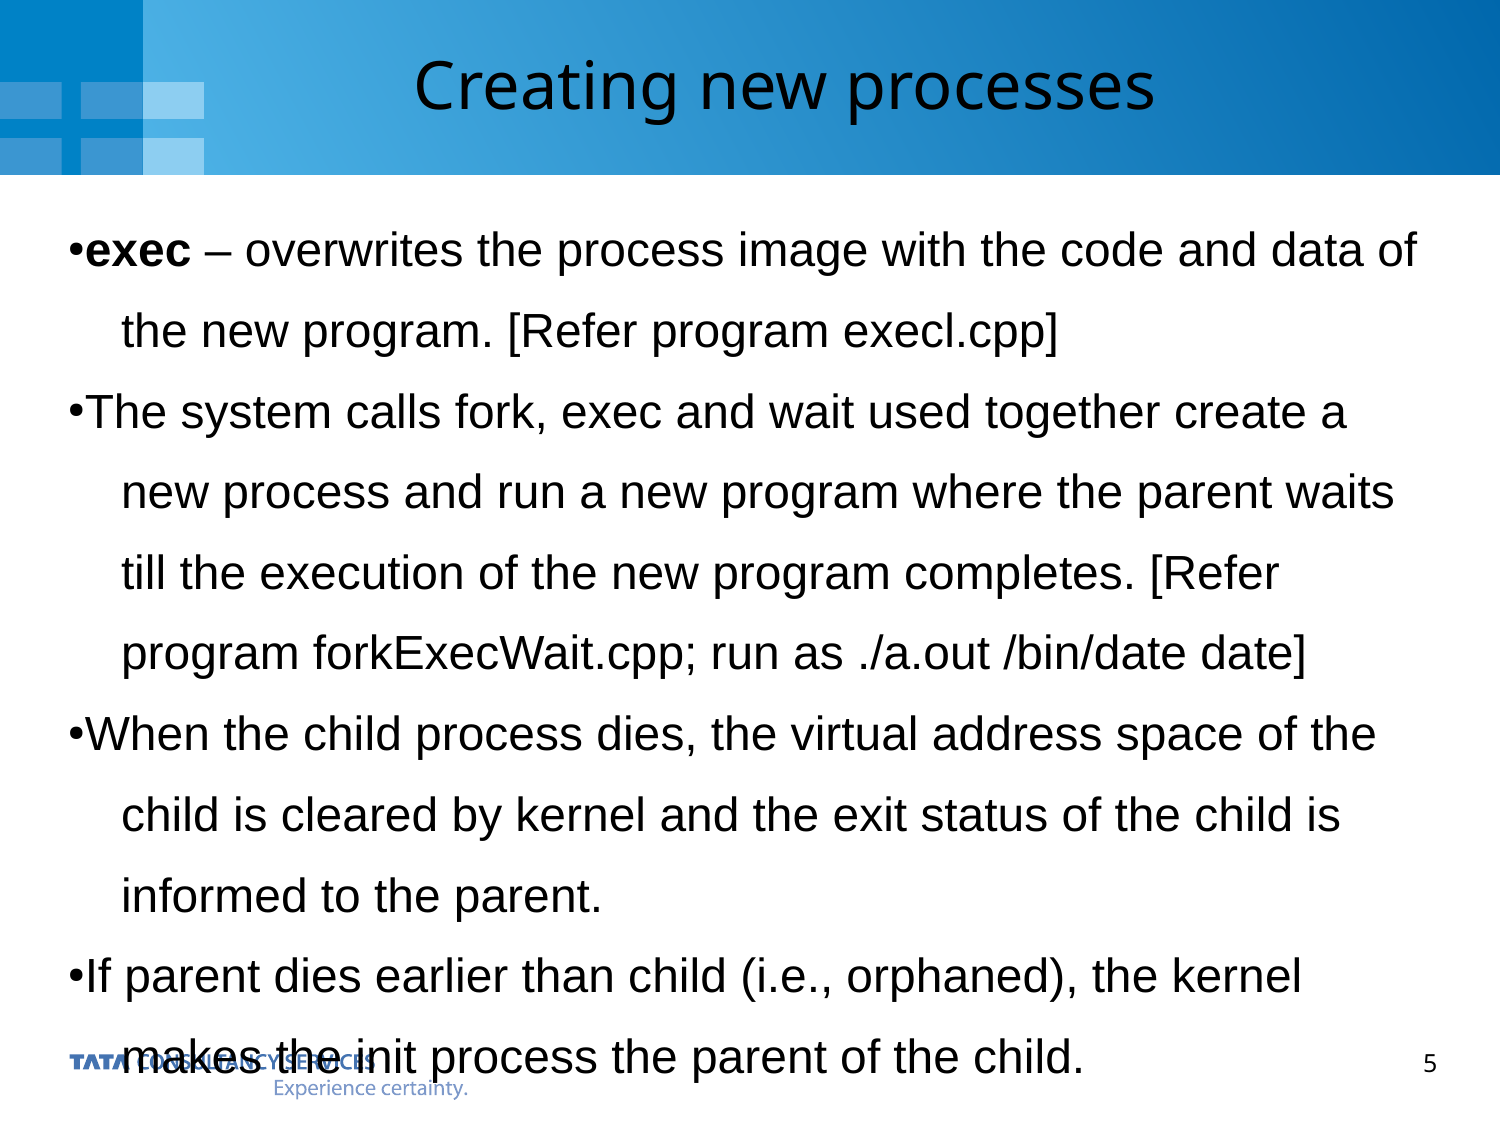

Creating new processes
exec – overwrites the process image with the code and data of the new program. [Refer program execl.cpp]
The system calls fork, exec and wait used together create a new process and run a new program where the parent waits till the execution of the new program completes. [Refer program forkExecWait.cpp; run as ./a.out /bin/date date]
When the child process dies, the virtual address space of the child is cleared by kernel and the exit status of the child is informed to the parent.
If parent dies earlier than child (i.e., orphaned), the kernel makes the init process the parent of the child.